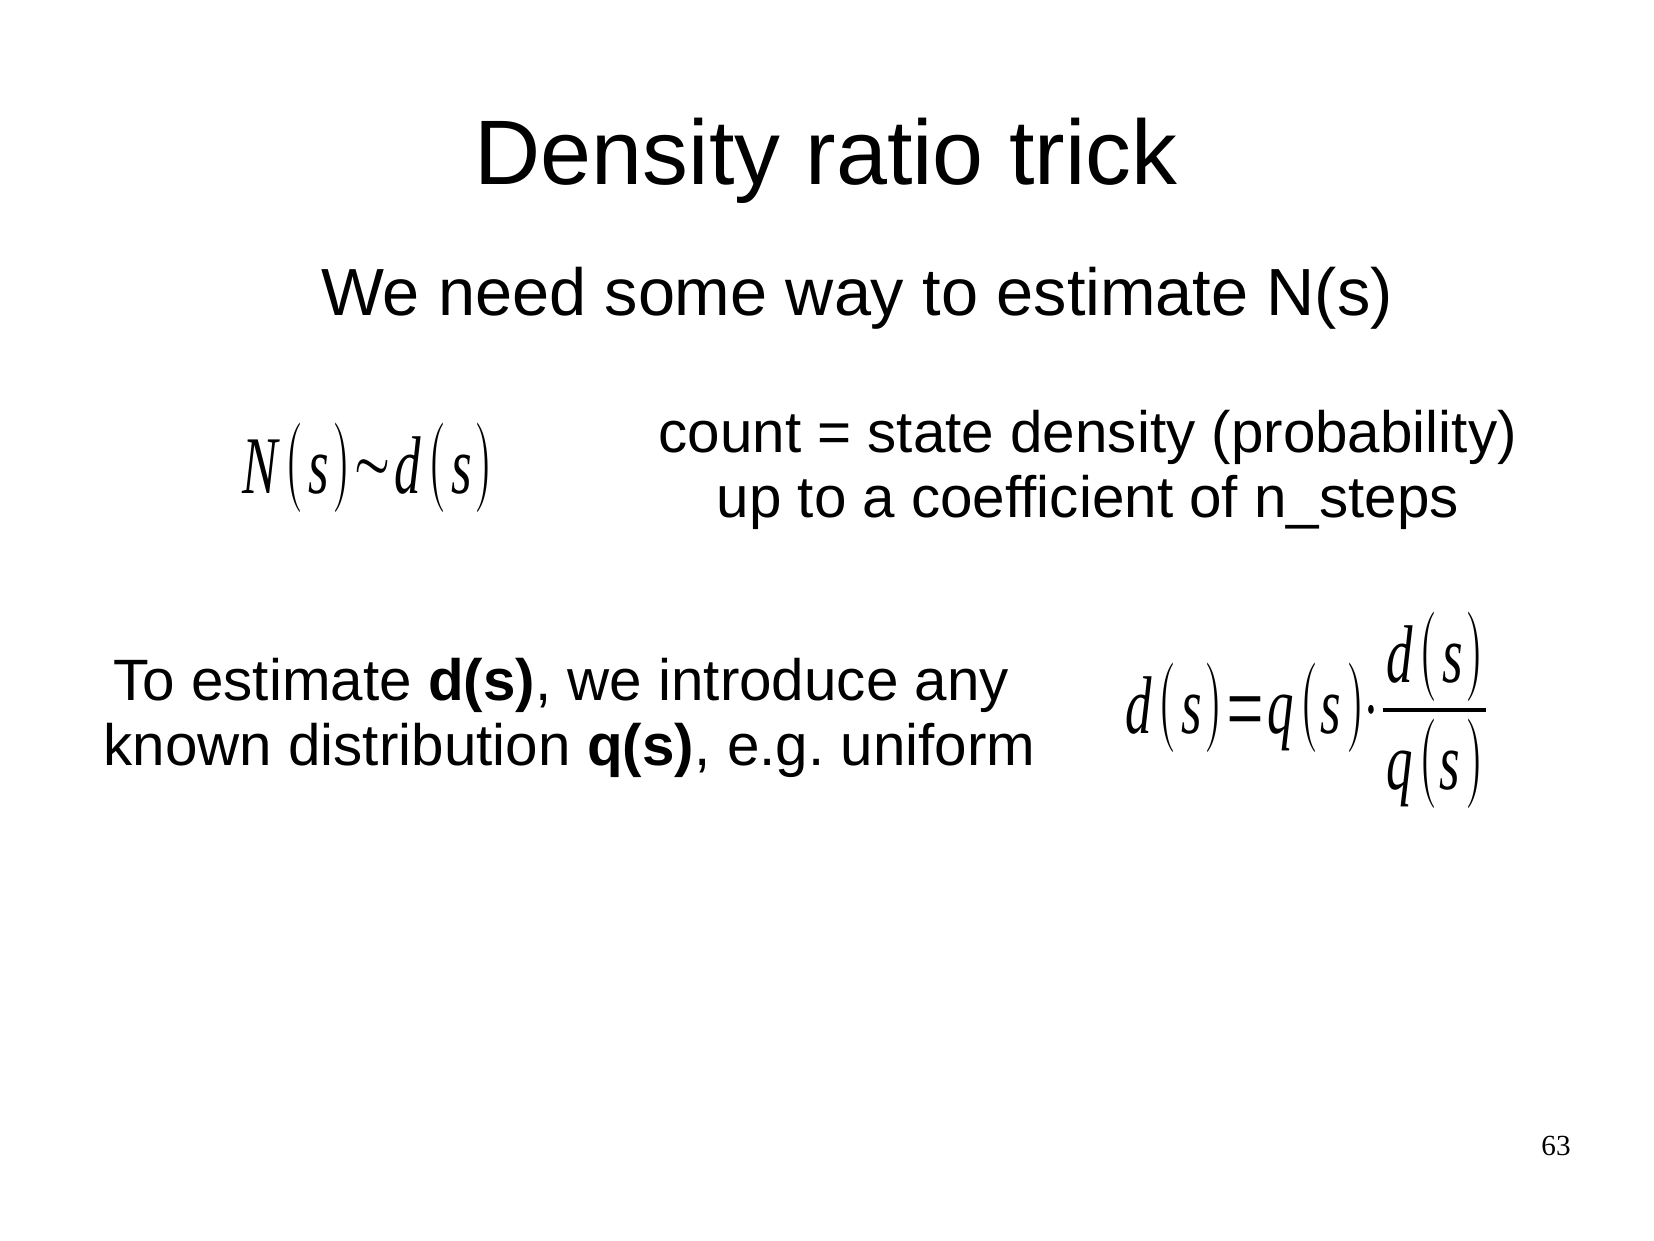

# Density ratio trick
We need some way to estimate N(s)
count = state density (probability)
up to a coefficient of n_steps
To estimate d(s), we introduce any
known distribution q(s), e.g. uniform
63